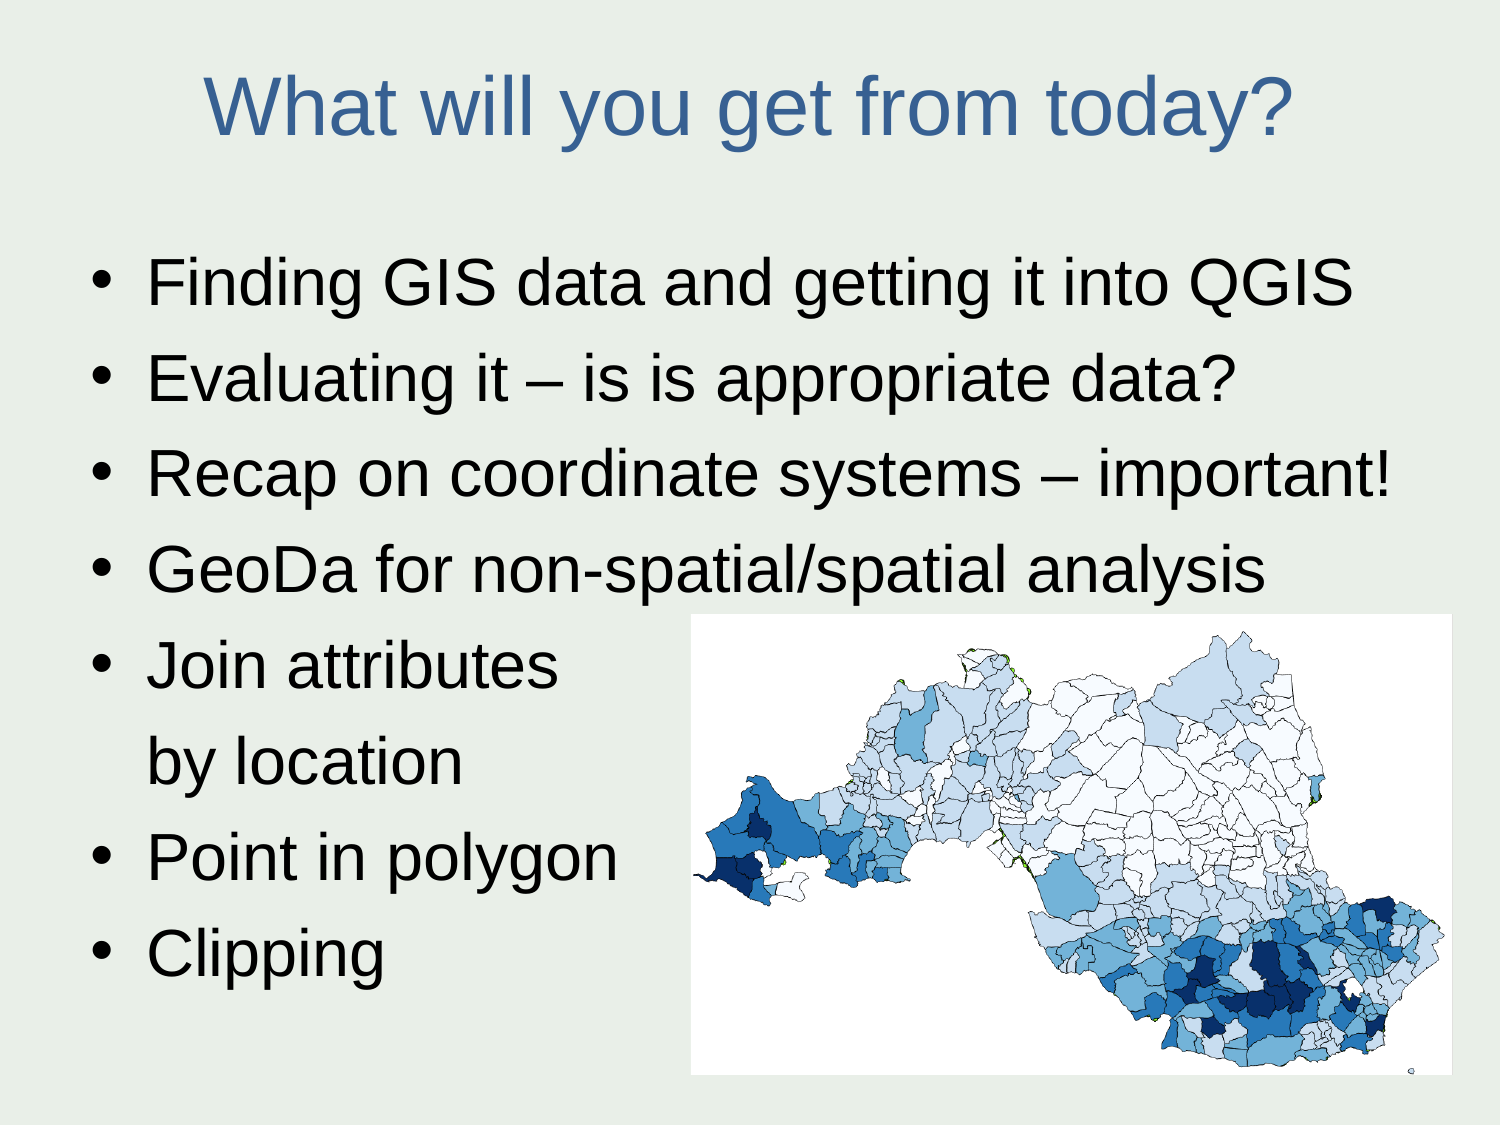

What will you get from today?
Finding GIS data and getting it into QGIS
Evaluating it – is is appropriate data?
Recap on coordinate systems – important!
GeoDa for non-spatial/spatial analysis
Join attributes
by location
Point in polygon
Clipping